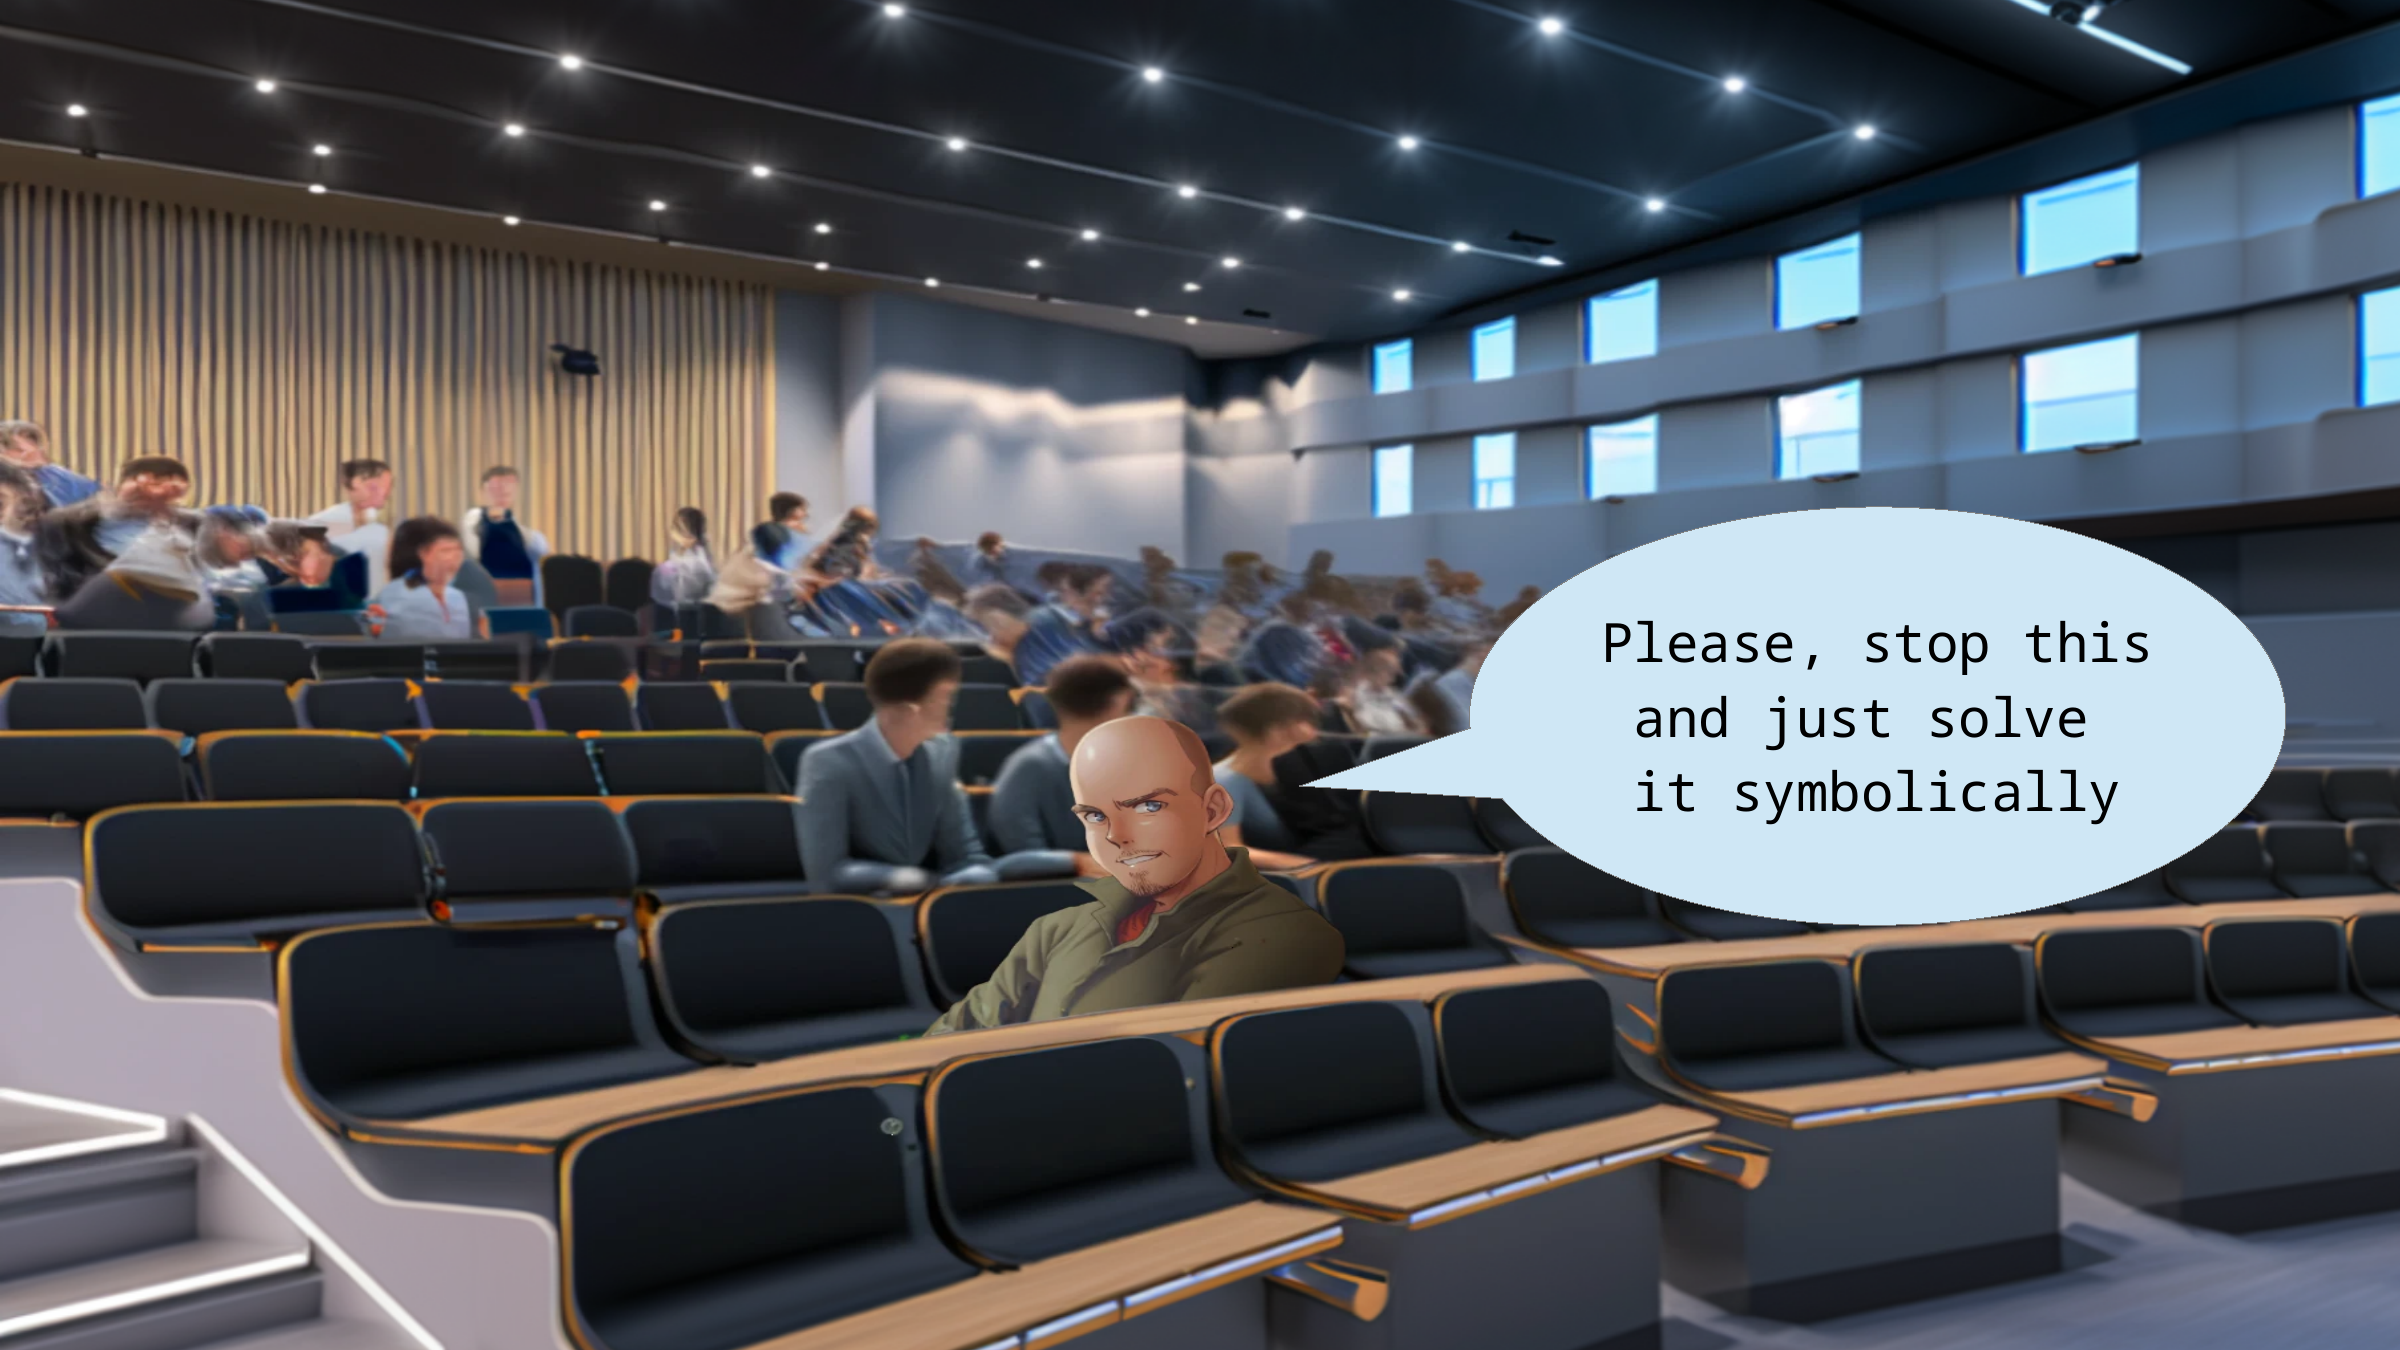

Please, stop this
and just solve
it symbolically